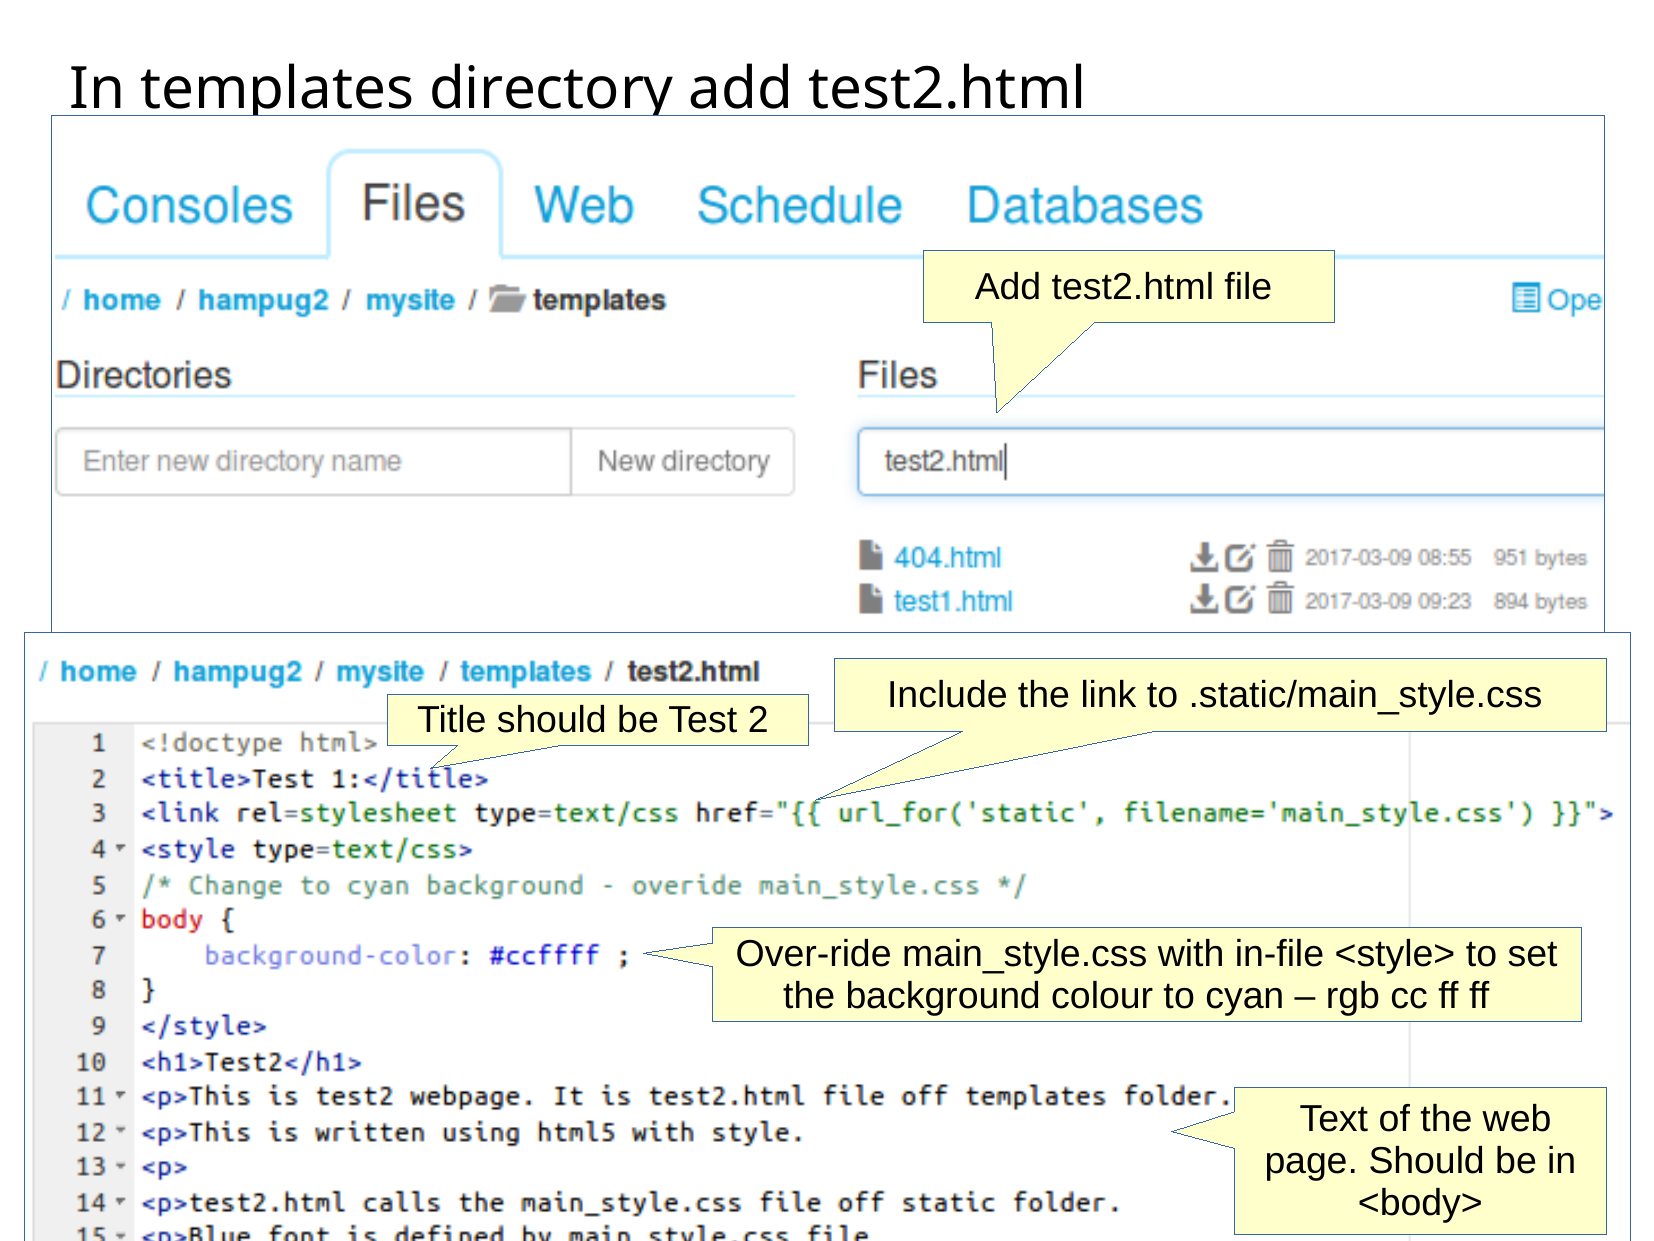

In templates directory add test2.html
Add test2.html file
Include the link to .static/main_style.css
Title should be Test 2
Over-ride main_style.css with in-file <style> to set the background colour to cyan – rgb cc ff ff
 Text of the web page. Should be in <body>